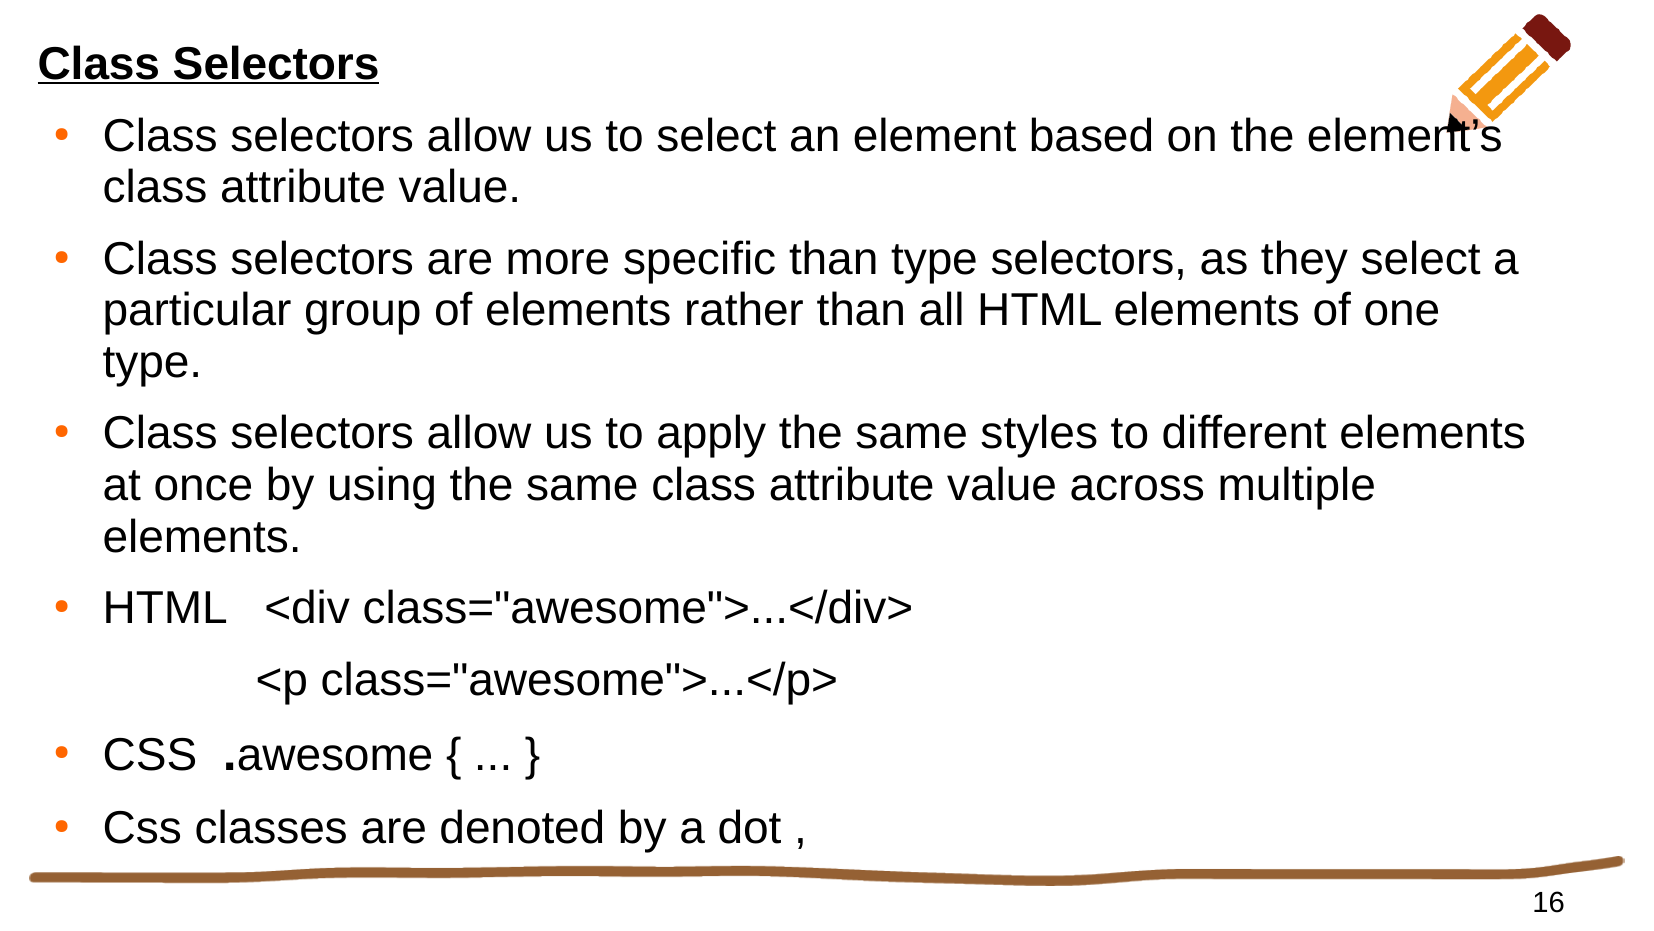

# Class Selectors
Class selectors allow us to select an element based on the element’s class attribute value.
Class selectors are more specific than type selectors, as they select a particular group of elements rather than all HTML elements of one type.
Class selectors allow us to apply the same styles to different elements at once by using the same class attribute value across multiple elements.
HTML <div class="awesome">...</div>
 <p class="awesome">...</p>
CSS .awesome { ... }
Css classes are denoted by a dot ,
16